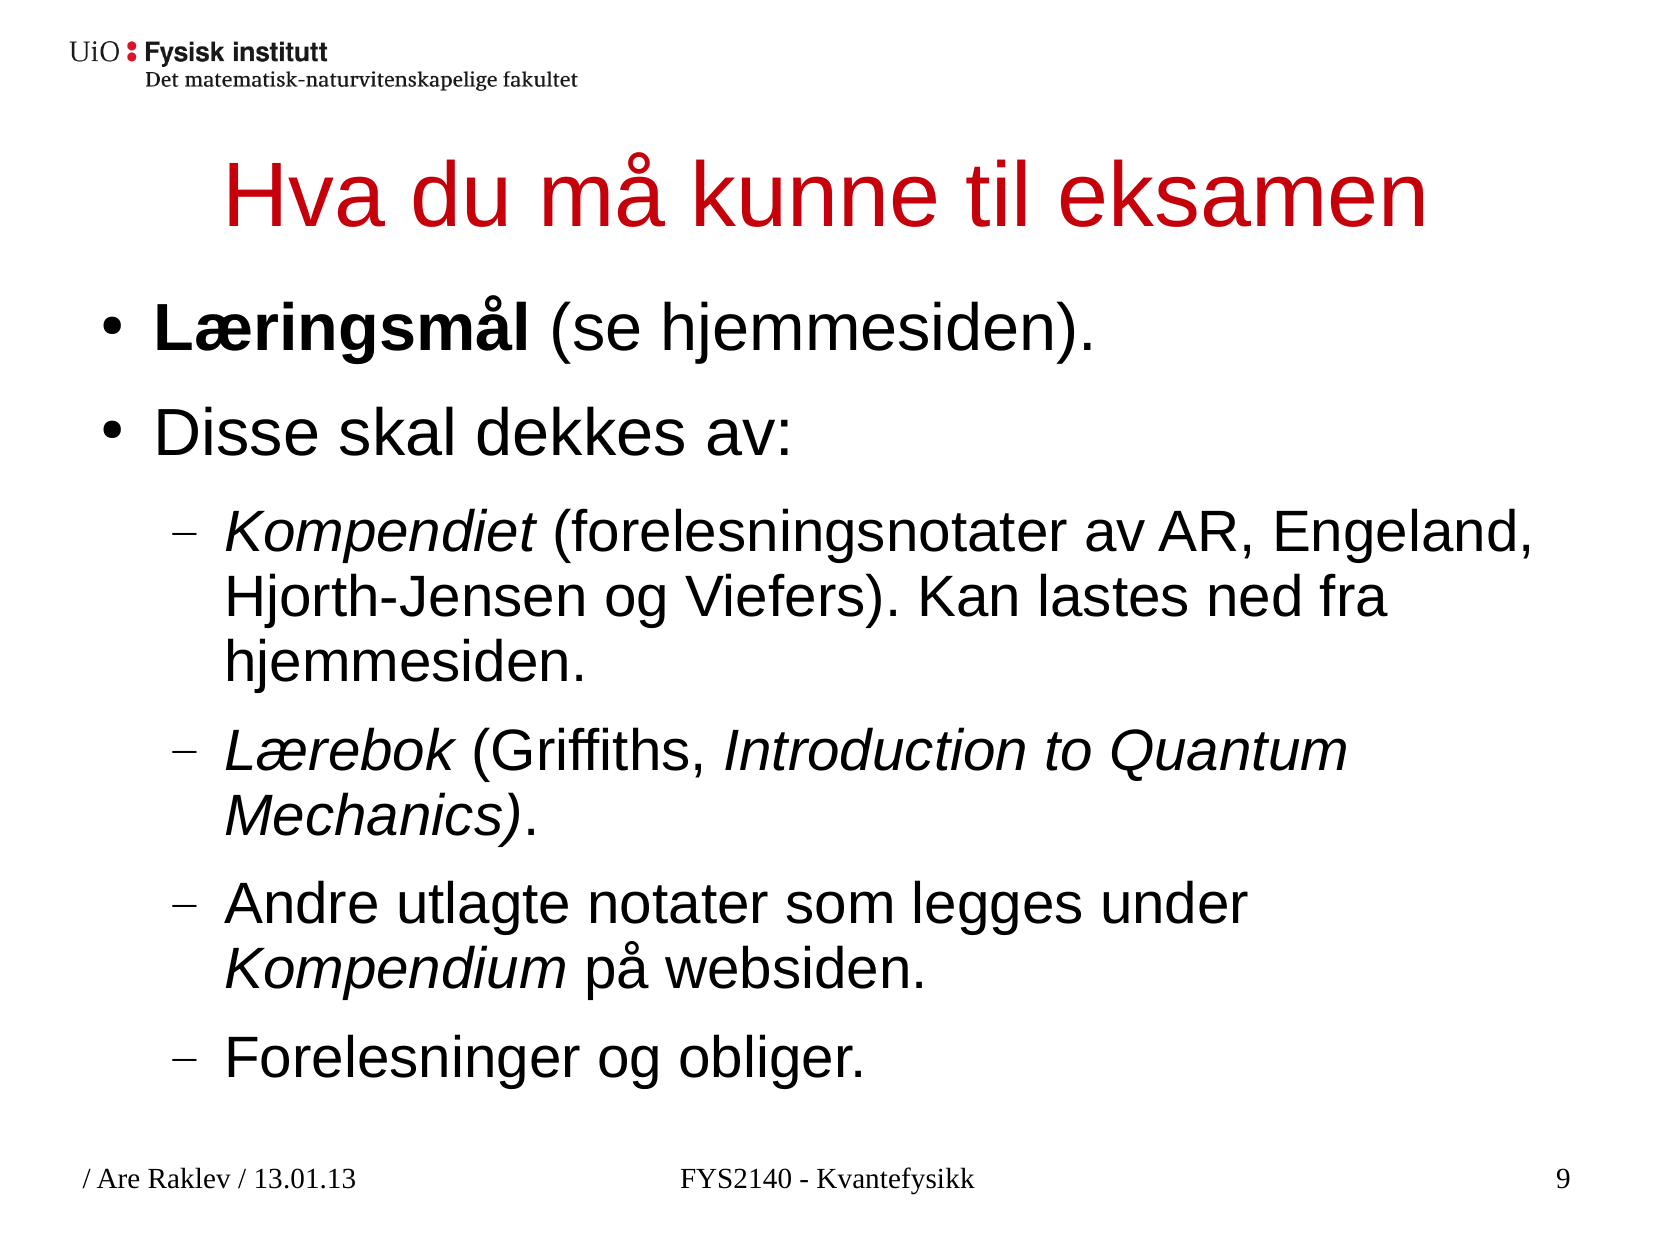

# Hva du må kunne til eksamen
Læringsmål (se hjemmesiden).
Disse skal dekkes av:
Kompendiet (forelesningsnotater av AR, Engeland, Hjorth-Jensen og Viefers). Kan lastes ned fra hjemmesiden.
Lærebok (Griffiths, Introduction to Quantum Mechanics).
Andre utlagte notater som legges under Kompendium på websiden.
Forelesninger og obliger.
/ Are Raklev / 13.01.13
FYS2140 - Kvantefysikk
9